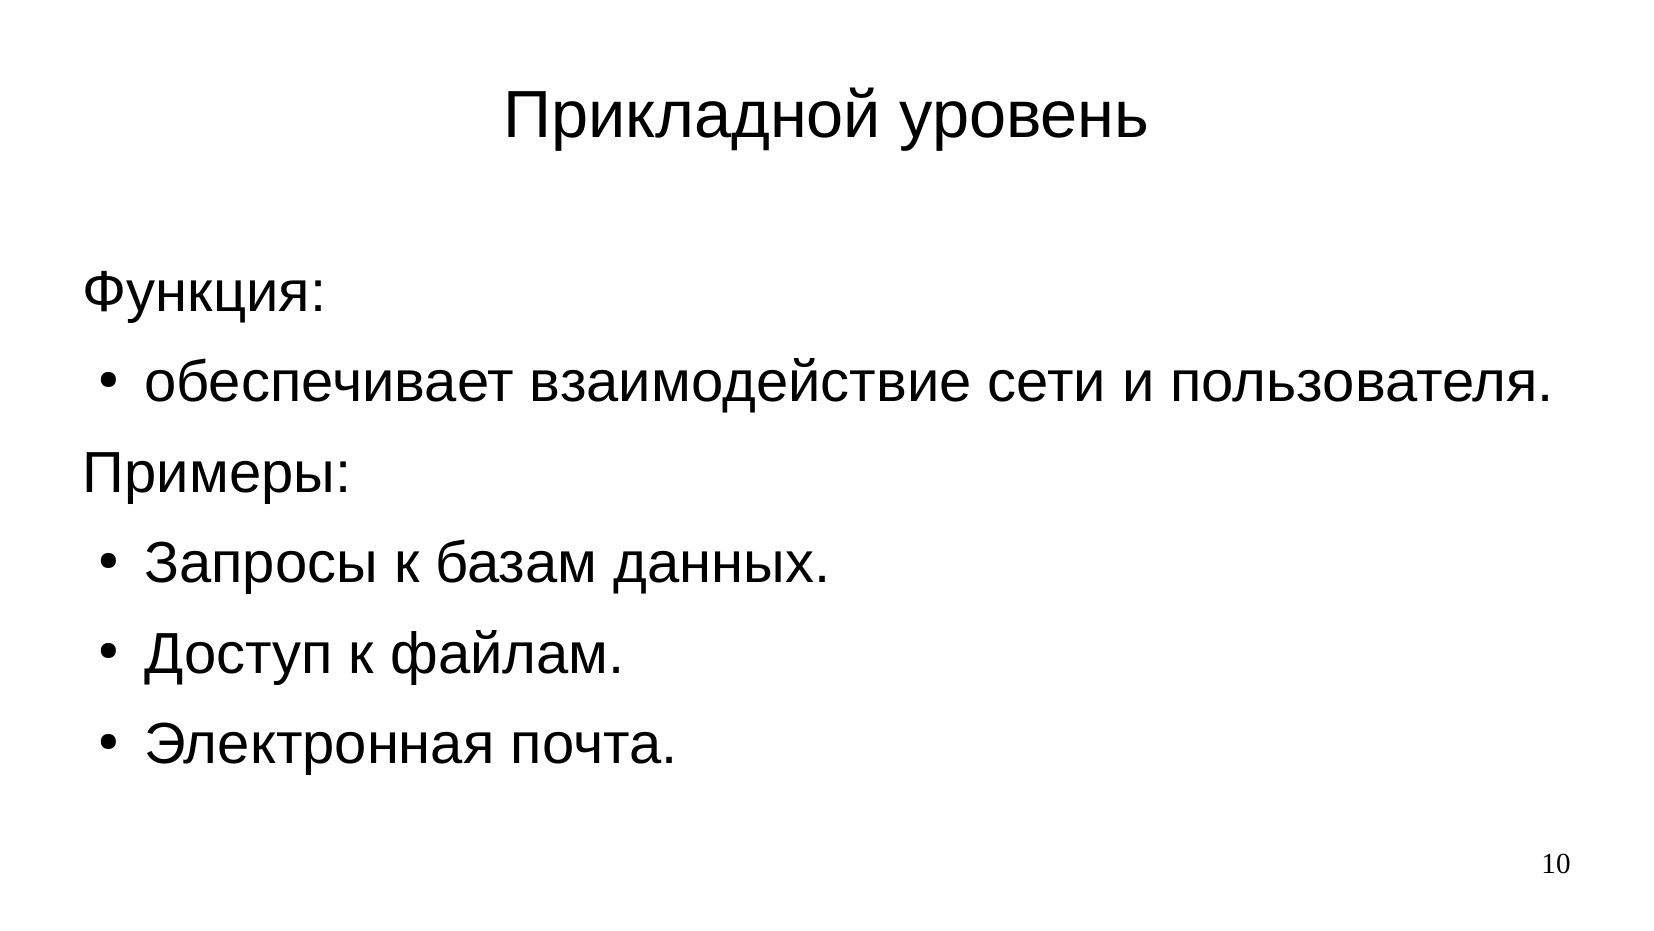

# Прикладной уровень
Функция:
обеспечивает взаимодействие сети и пользователя.
Примеры:
Запросы к базам данных.
Доступ к файлам.
Электронная почта.
10